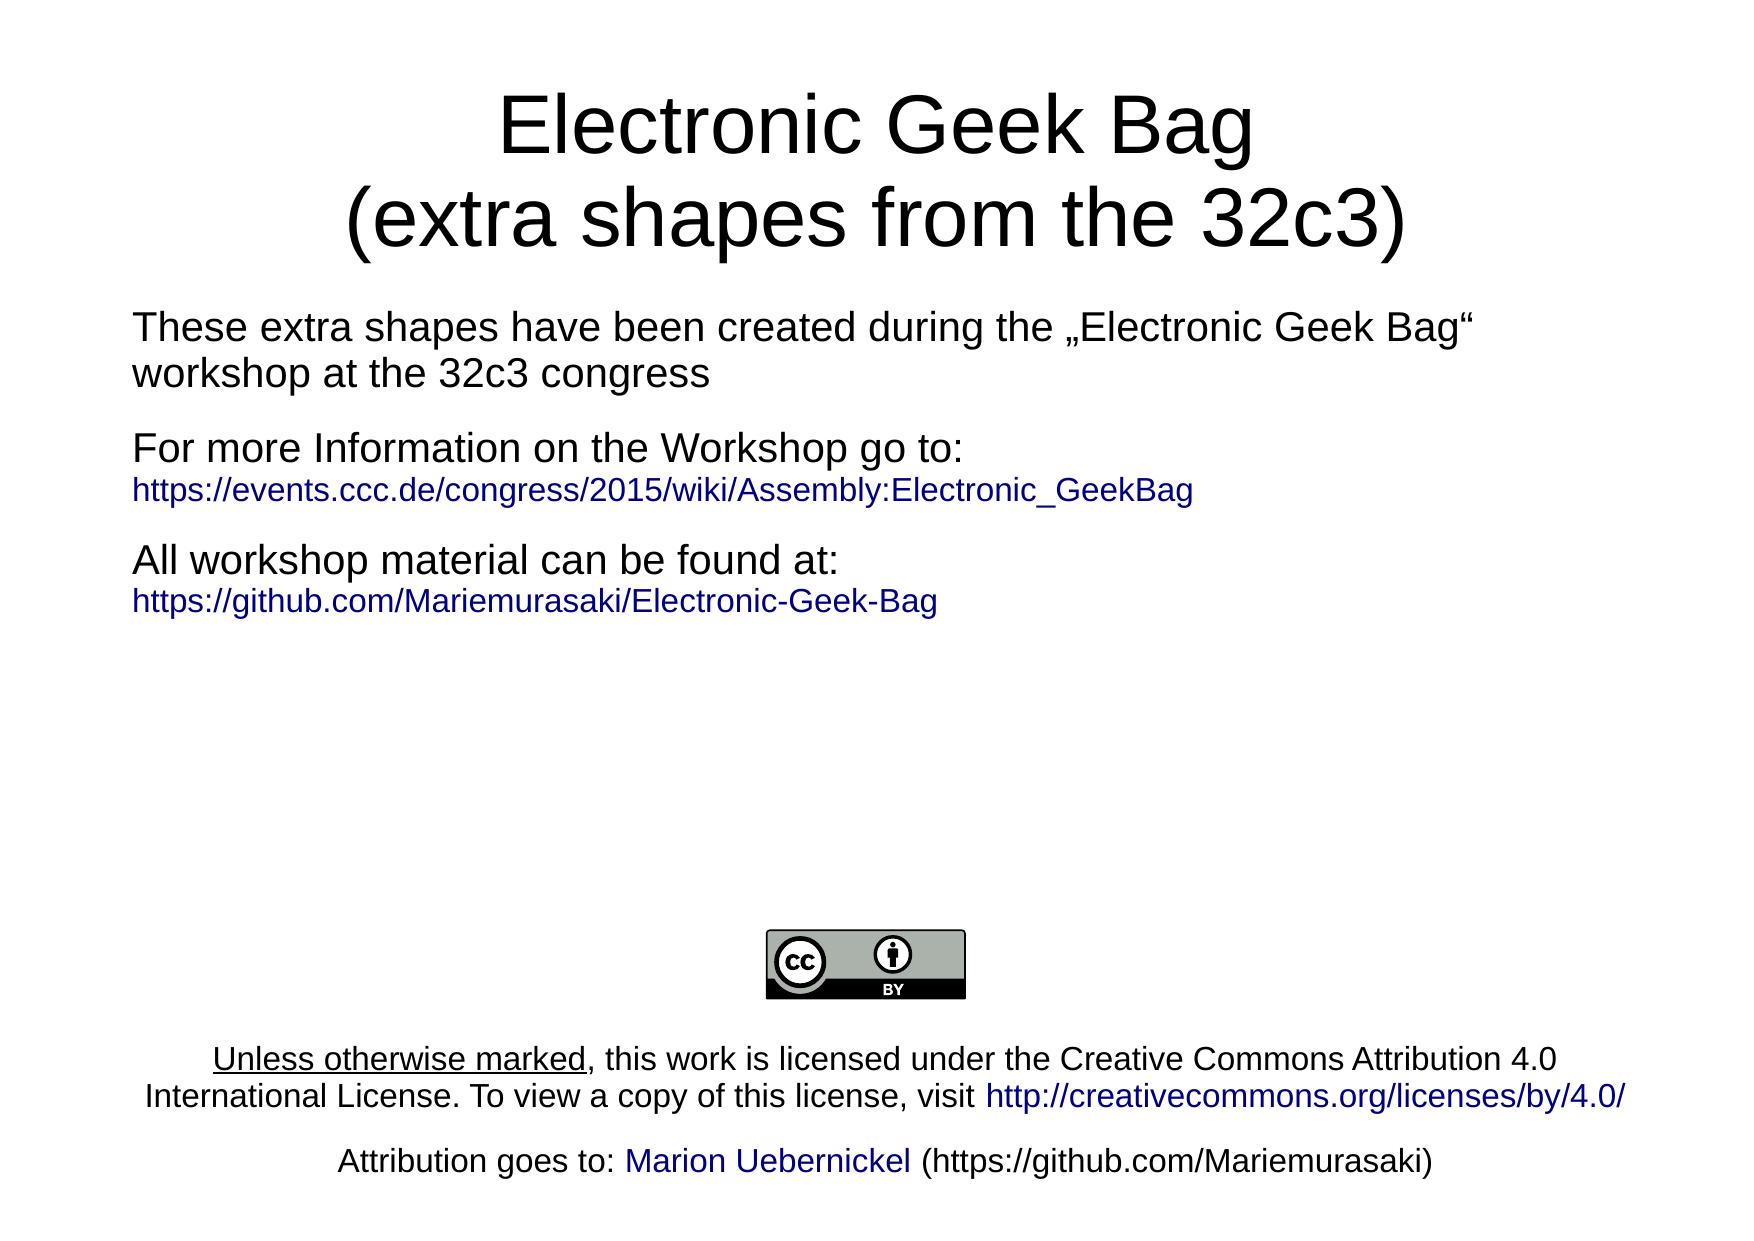

# Electronic Geek Bag (extra shapes from the 32c3)
These extra shapes have been created during the „Electronic Geek Bag“ workshop at the 32c3 congress
For more Information on the Workshop go to:
https://events.ccc.de/congress/2015/wiki/Assembly:Electronic_GeekBag
All workshop material can be found at:
https://github.com/Mariemurasaki/Electronic-Geek-Bag
Unless otherwise marked, this work is licensed under the Creative Commons Attribution 4.0 International License. To view a copy of this license, visit http://creativecommons.org/licenses/by/4.0/
Attribution goes to: Marion Uebernickel (https://github.com/Mariemurasaki)